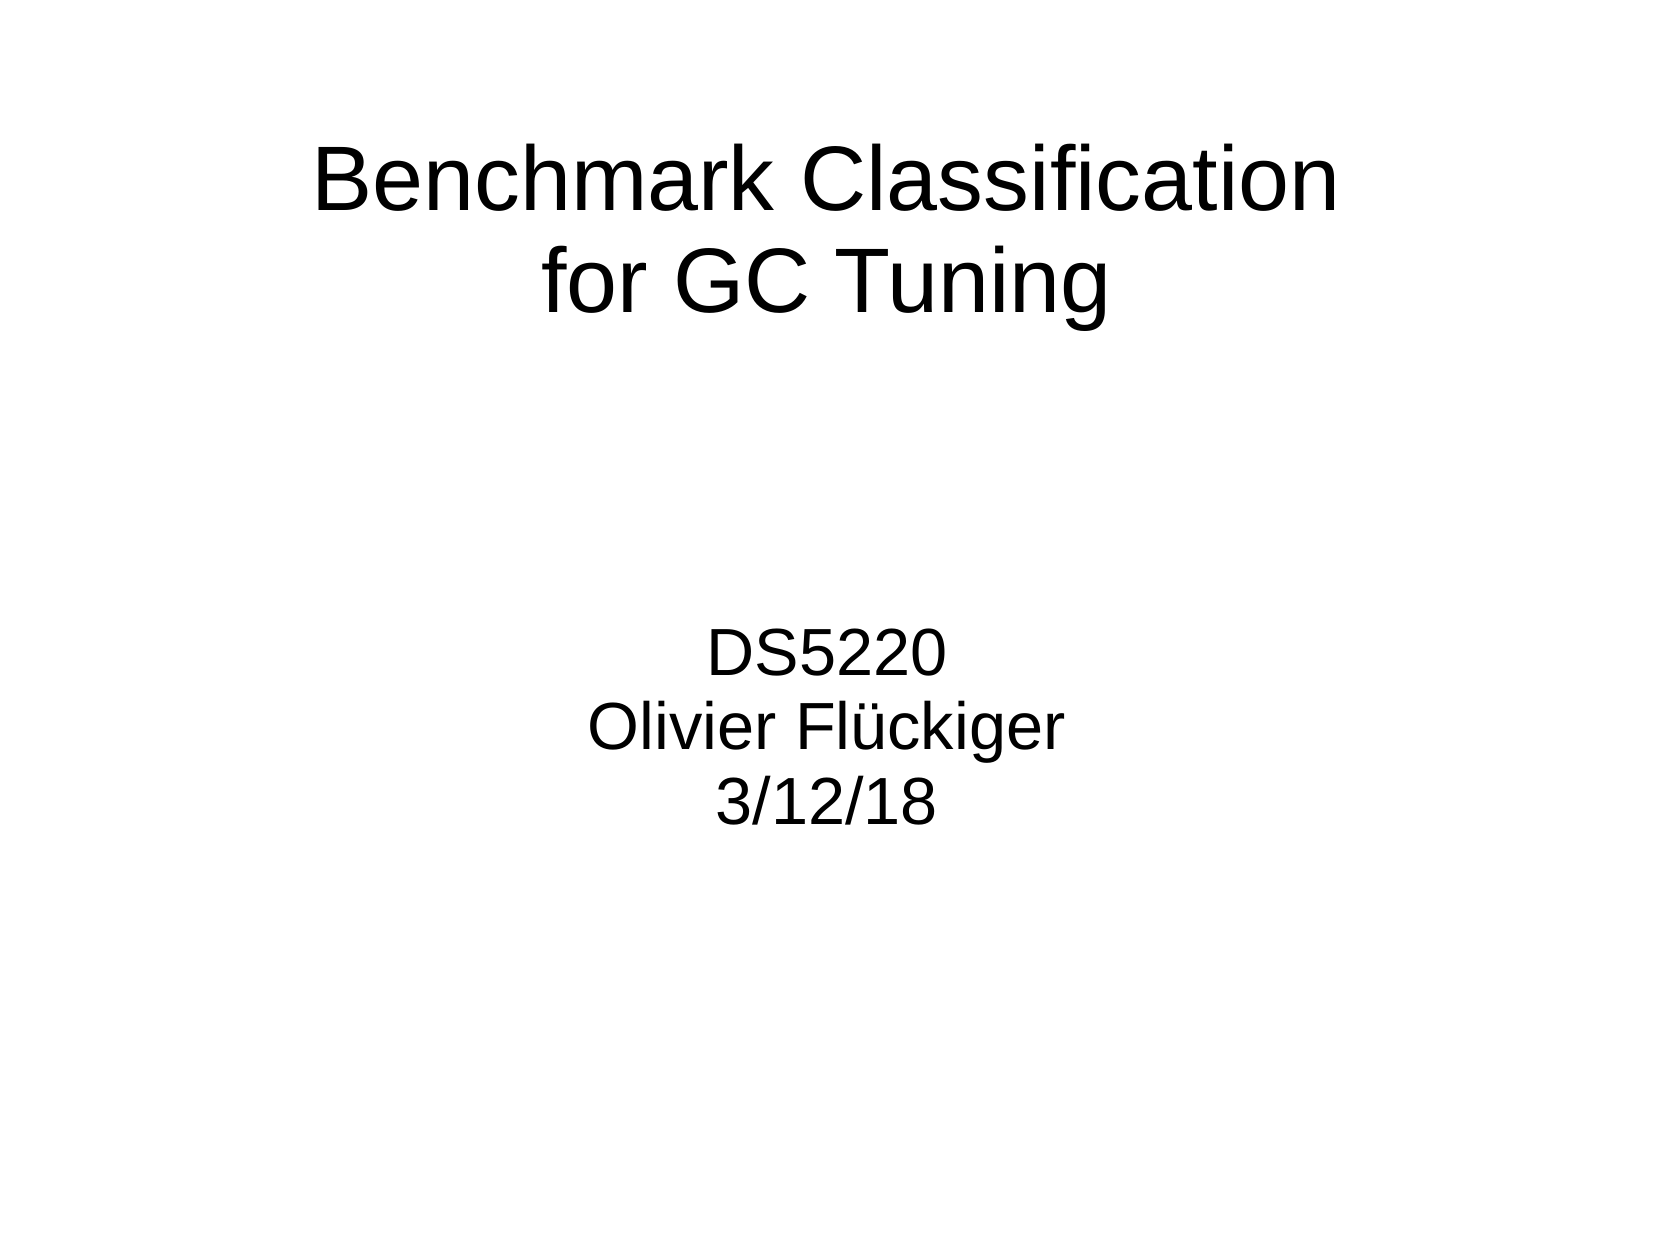

# Benchmark Classification for GC Tuning
DS5220
Olivier Flückiger
3/12/18